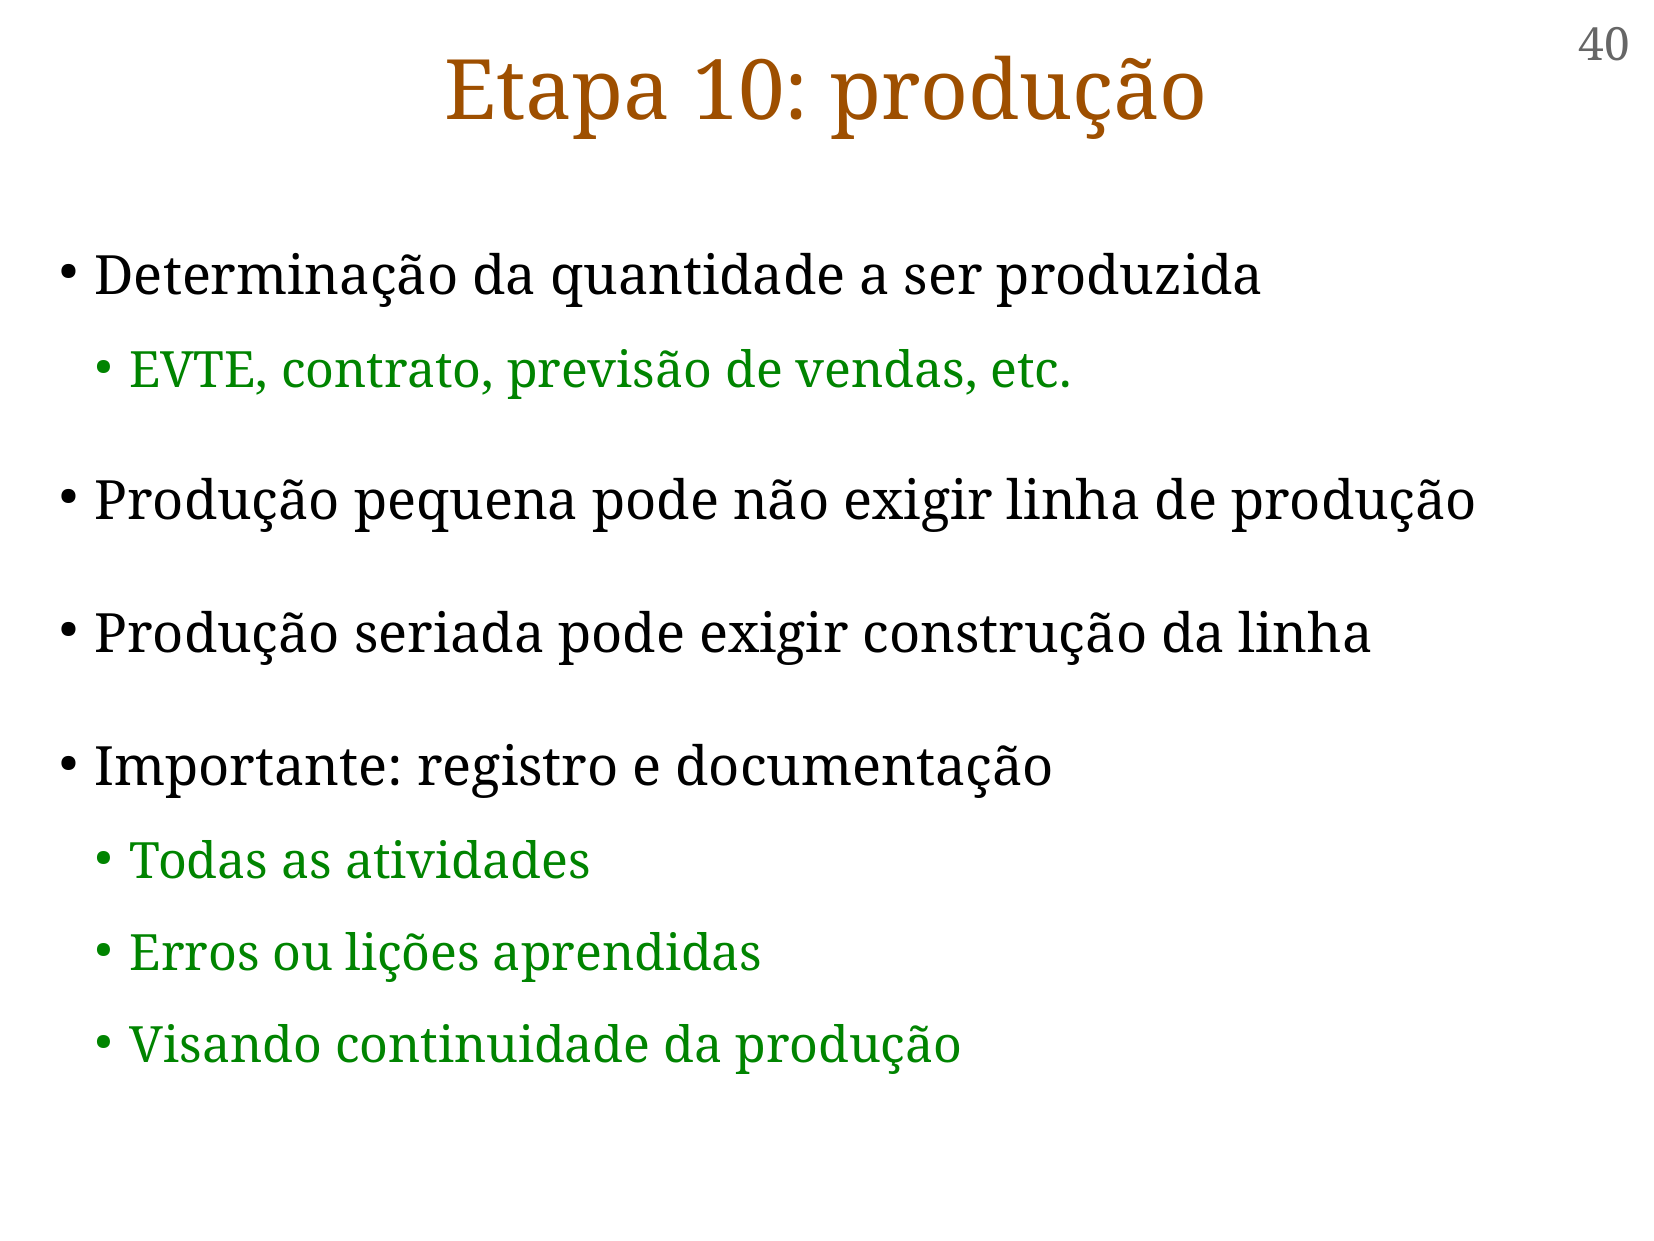

40
# Etapa 10: produção
Determinação da quantidade a ser produzida
EVTE, contrato, previsão de vendas, etc.
Produção pequena pode não exigir linha de produção
Produção seriada pode exigir construção da linha
Importante: registro e documentação
Todas as atividades
Erros ou lições aprendidas
Visando continuidade da produção